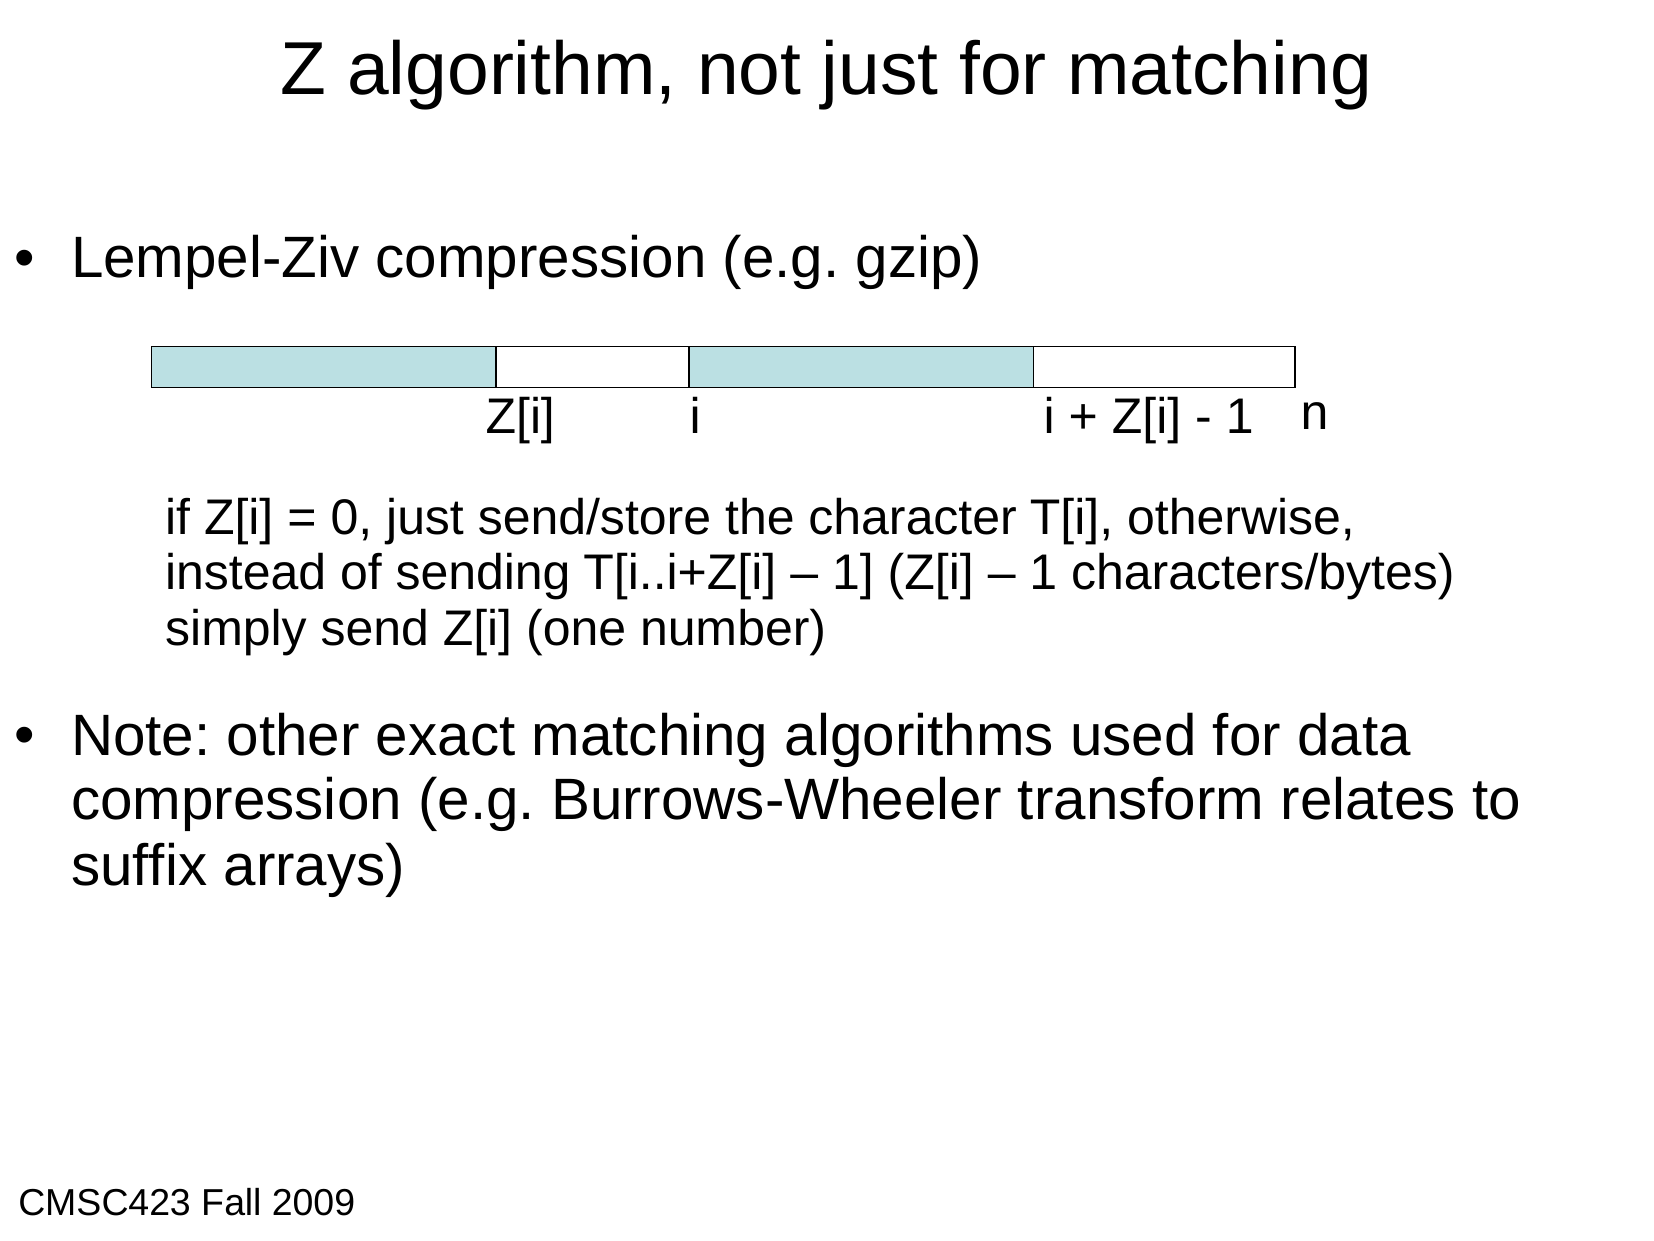

# Z algorithm, not just for matching
Lempel-Ziv compression (e.g. gzip)
Note: other exact matching algorithms used for data compression (e.g. Burrows-Wheeler transform relates to suffix arrays)
n
Z[i]
i
i + Z[i] - 1
if Z[i] = 0, just send/store the character T[i], otherwise,
instead of sending T[i..i+Z[i] – 1] (Z[i] – 1 characters/bytes)
simply send Z[i] (one number)
CMSC423 Fall 2009